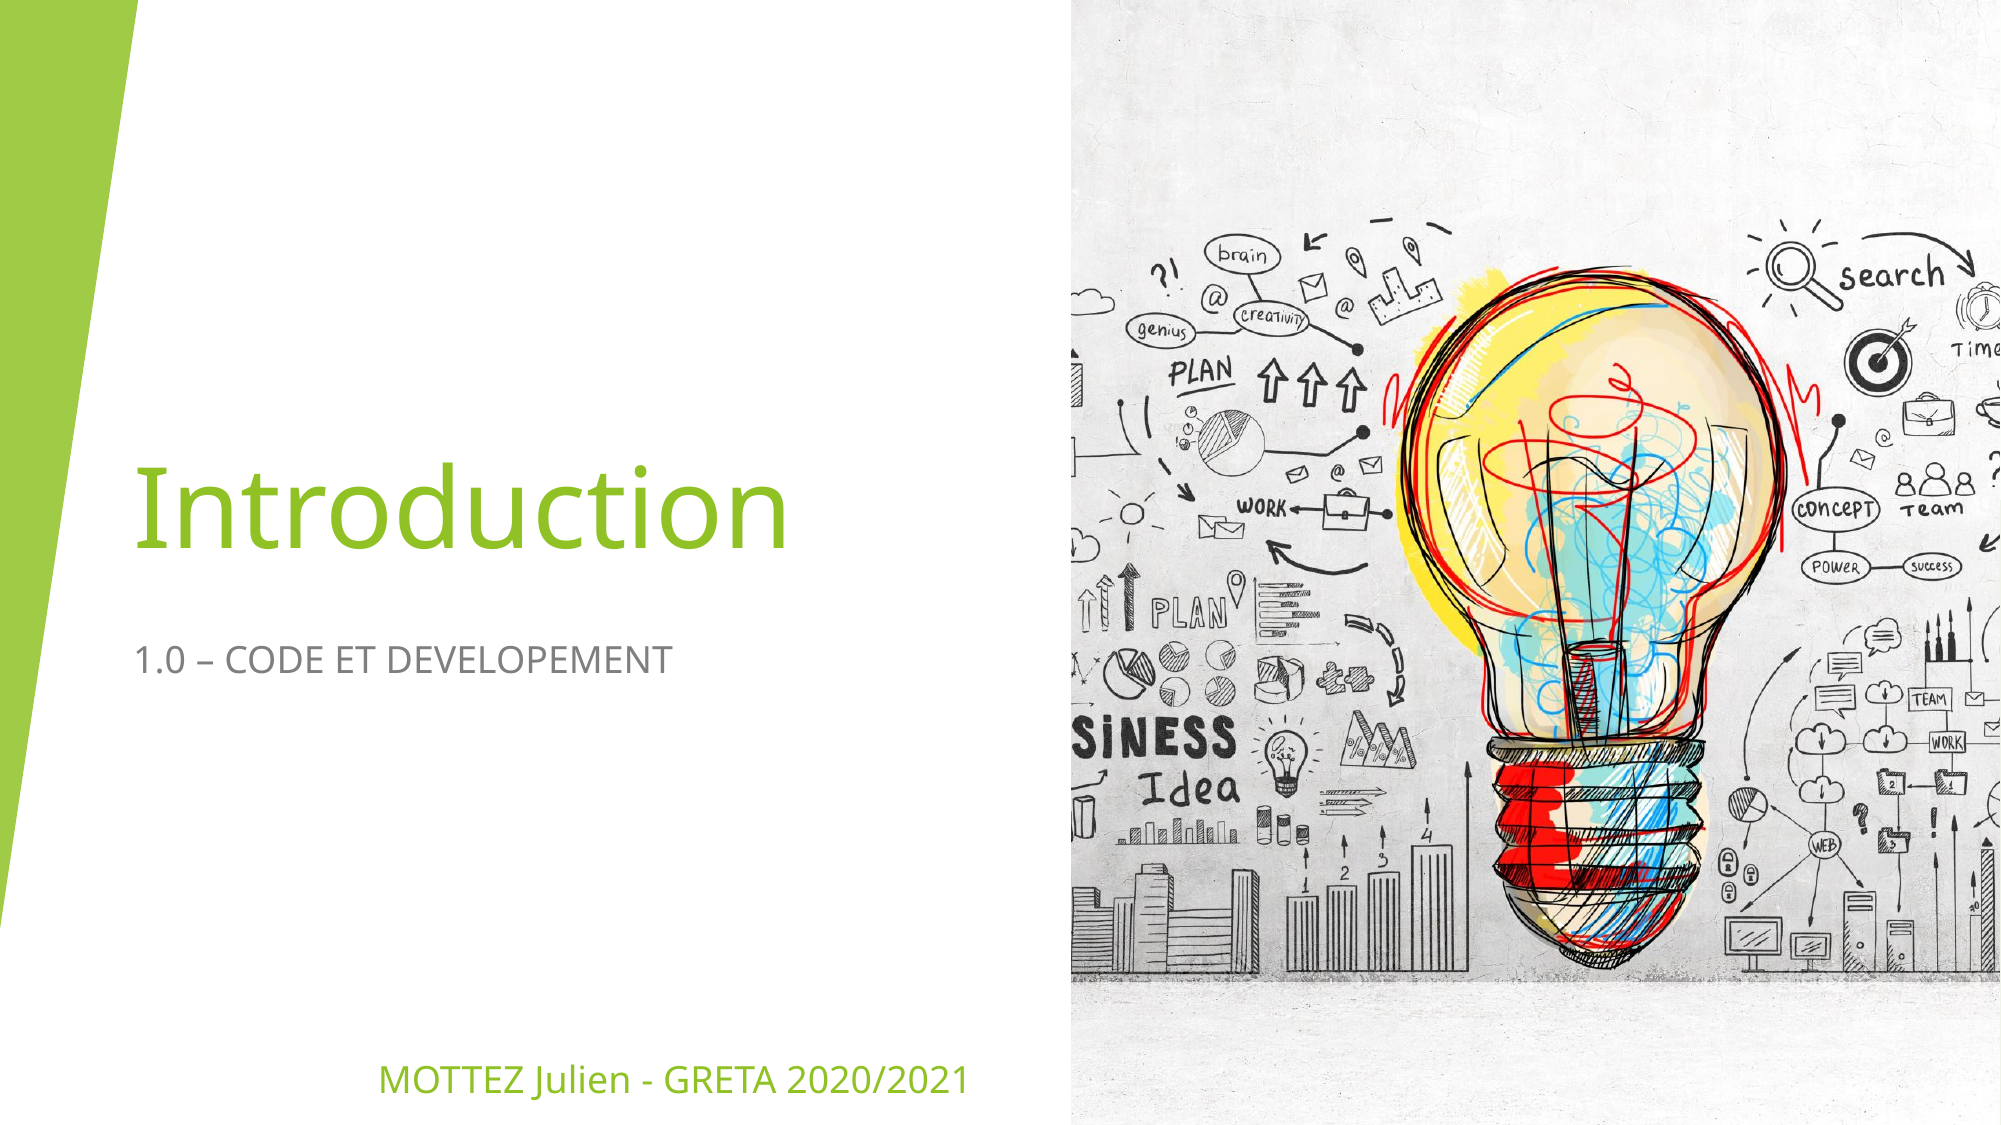

# Introduction
1.0 – CODE ET DEVELOPEMENT
MOTTEZ Julien - GRETA 2020/2021